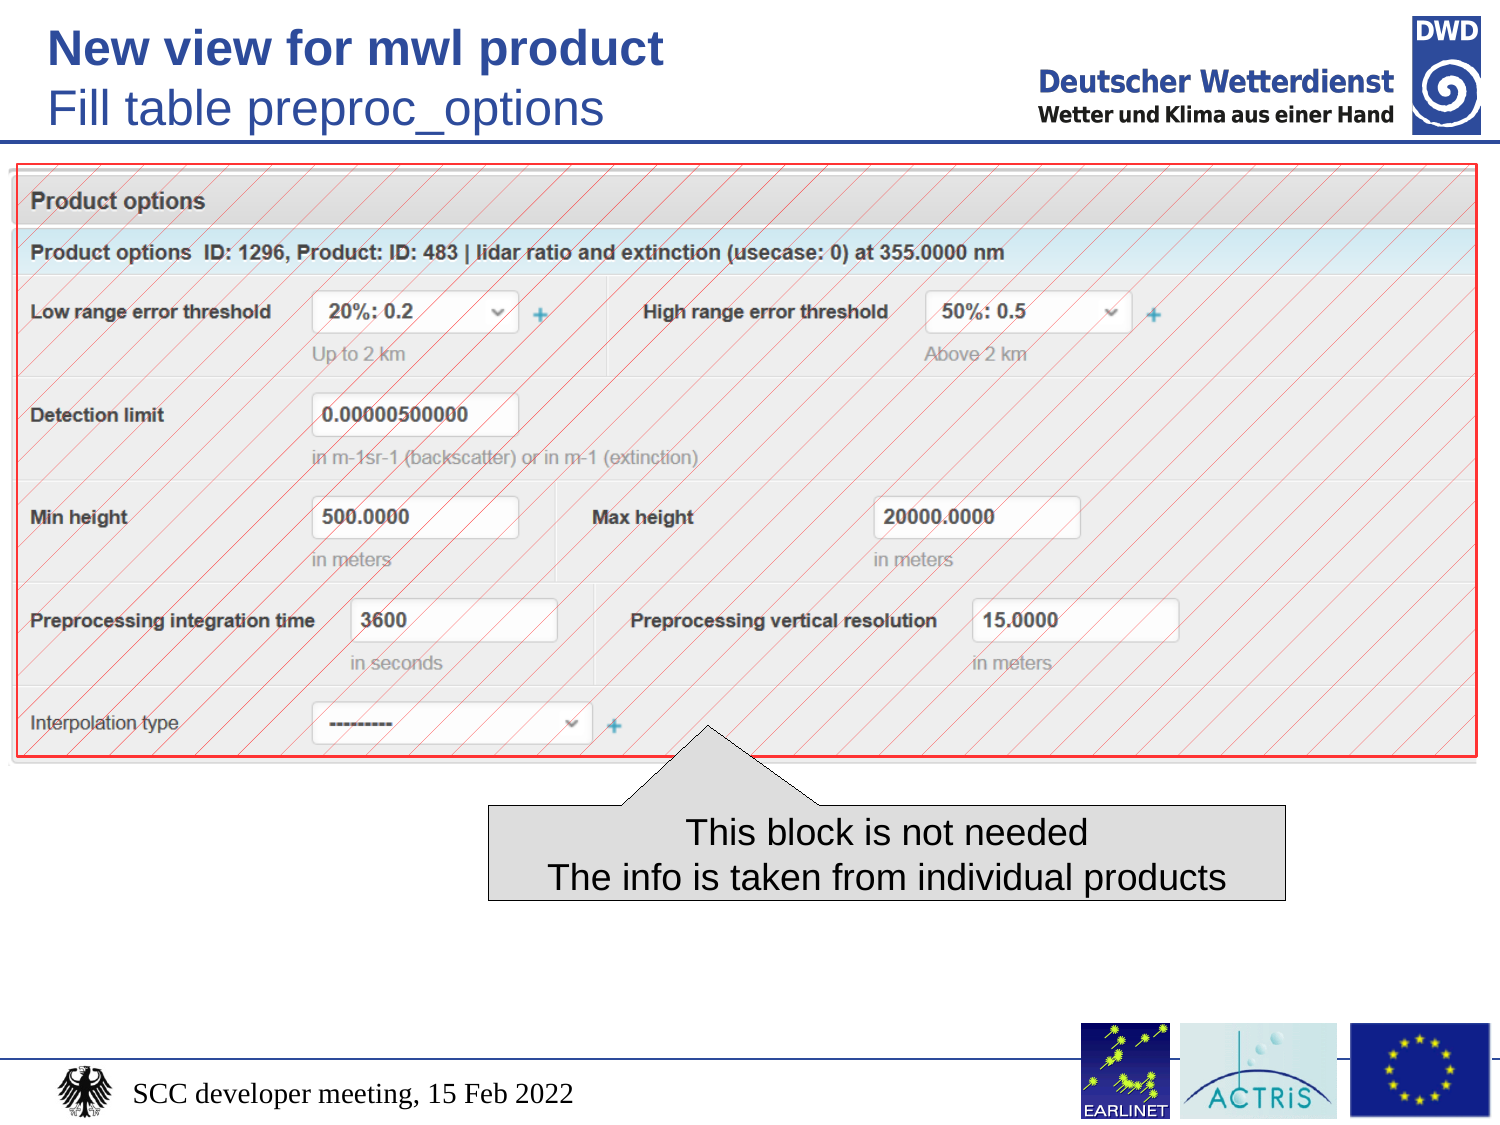

New view for mwl product
Fill table preproc_options
This block is not needed
The info is taken from individual products